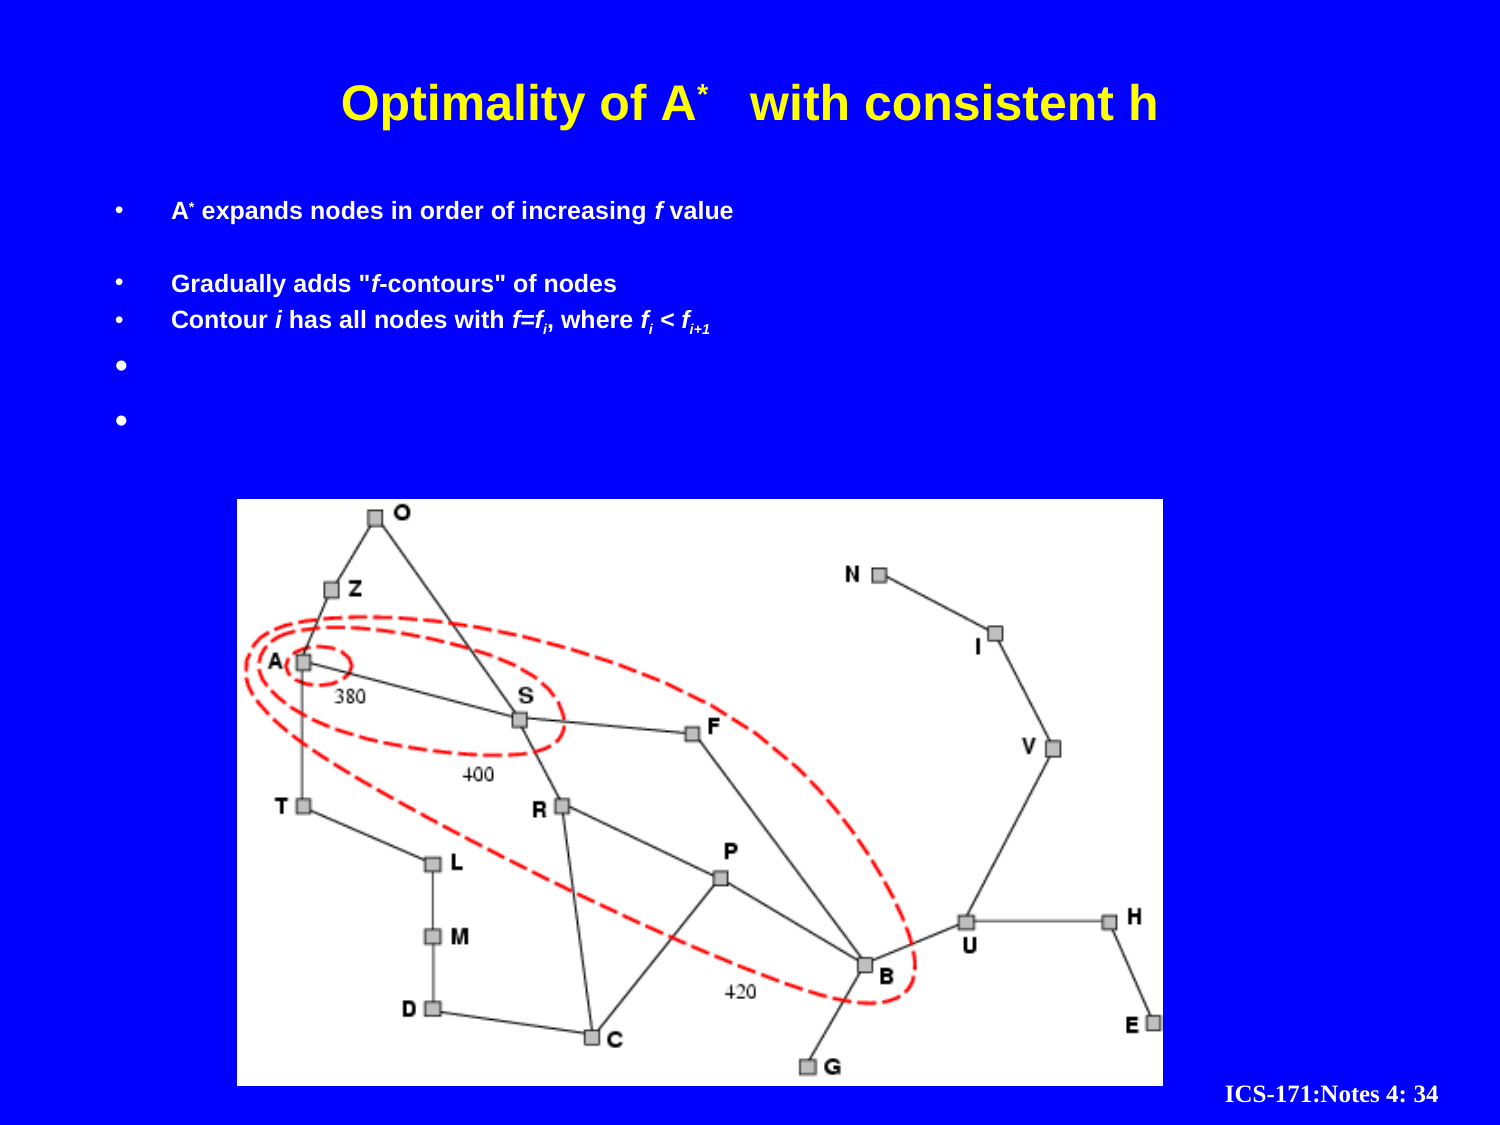

# Optimality of A* with consistent h
A* expands nodes in order of increasing f value
Gradually adds "f-contours" of nodes
Contour i has all nodes with f=fi, where fi < fi+1